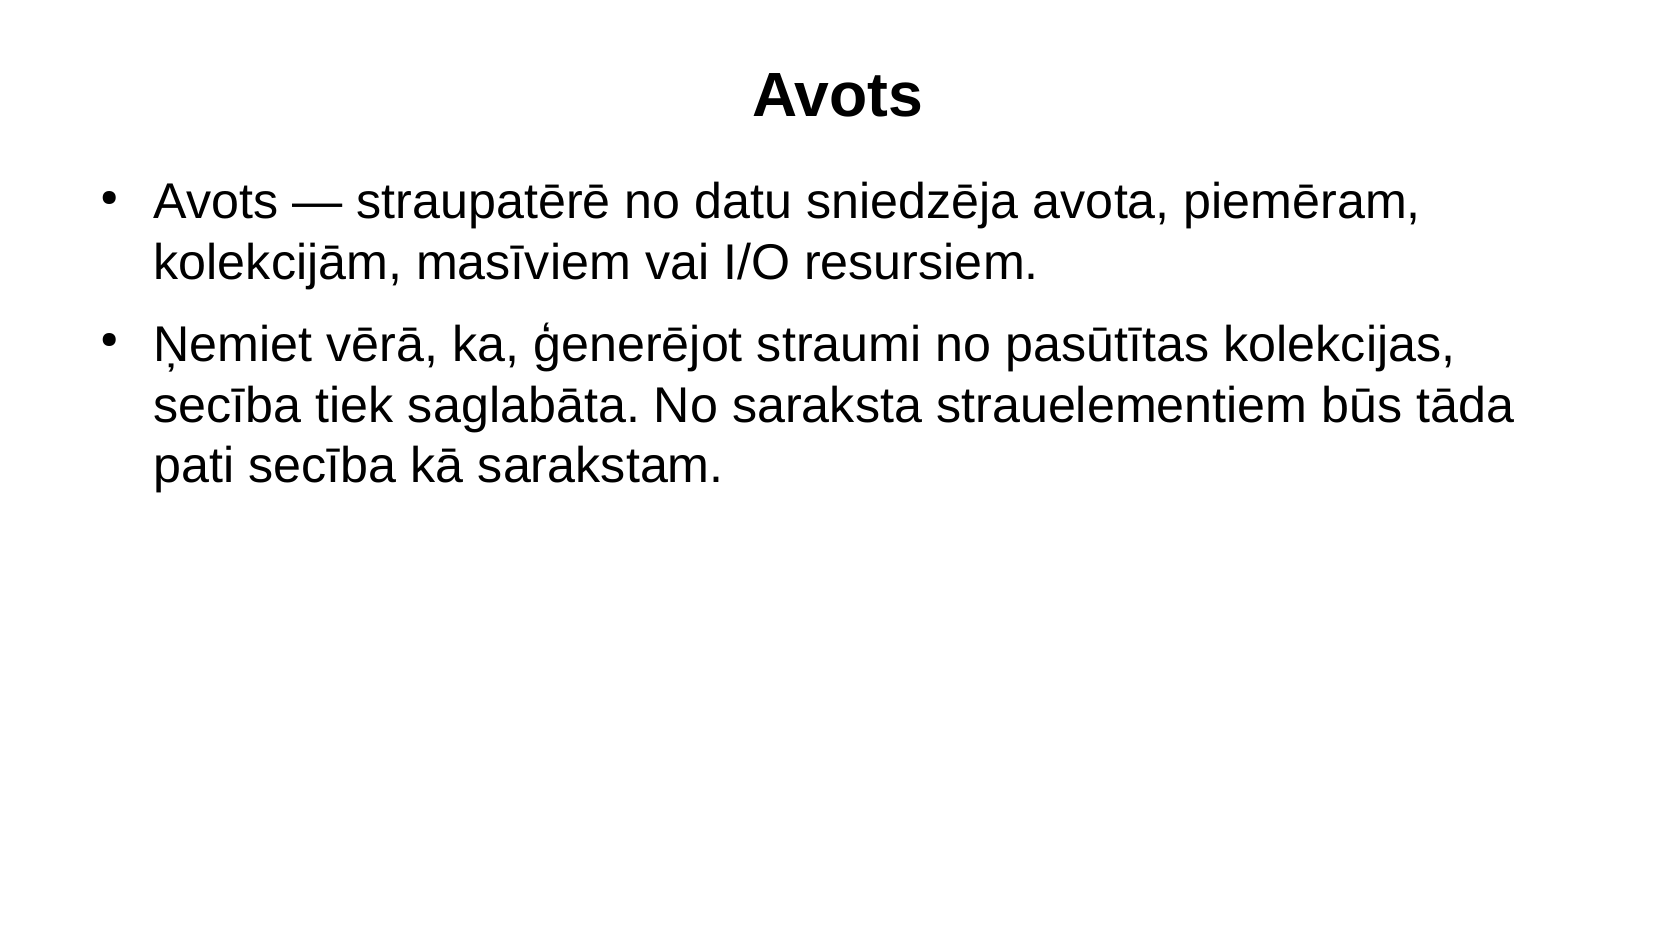

# Avots
Avots — straupatērē no datu sniedzēja avota, piemēram, kolekcijām, masīviem vai I/O resursiem.
Ņemiet vērā, ka, ģenerējot straumi no pasūtītas kolekcijas, secība tiek saglabāta. No saraksta strauelementiem būs tāda pati secība kā sarakstam.